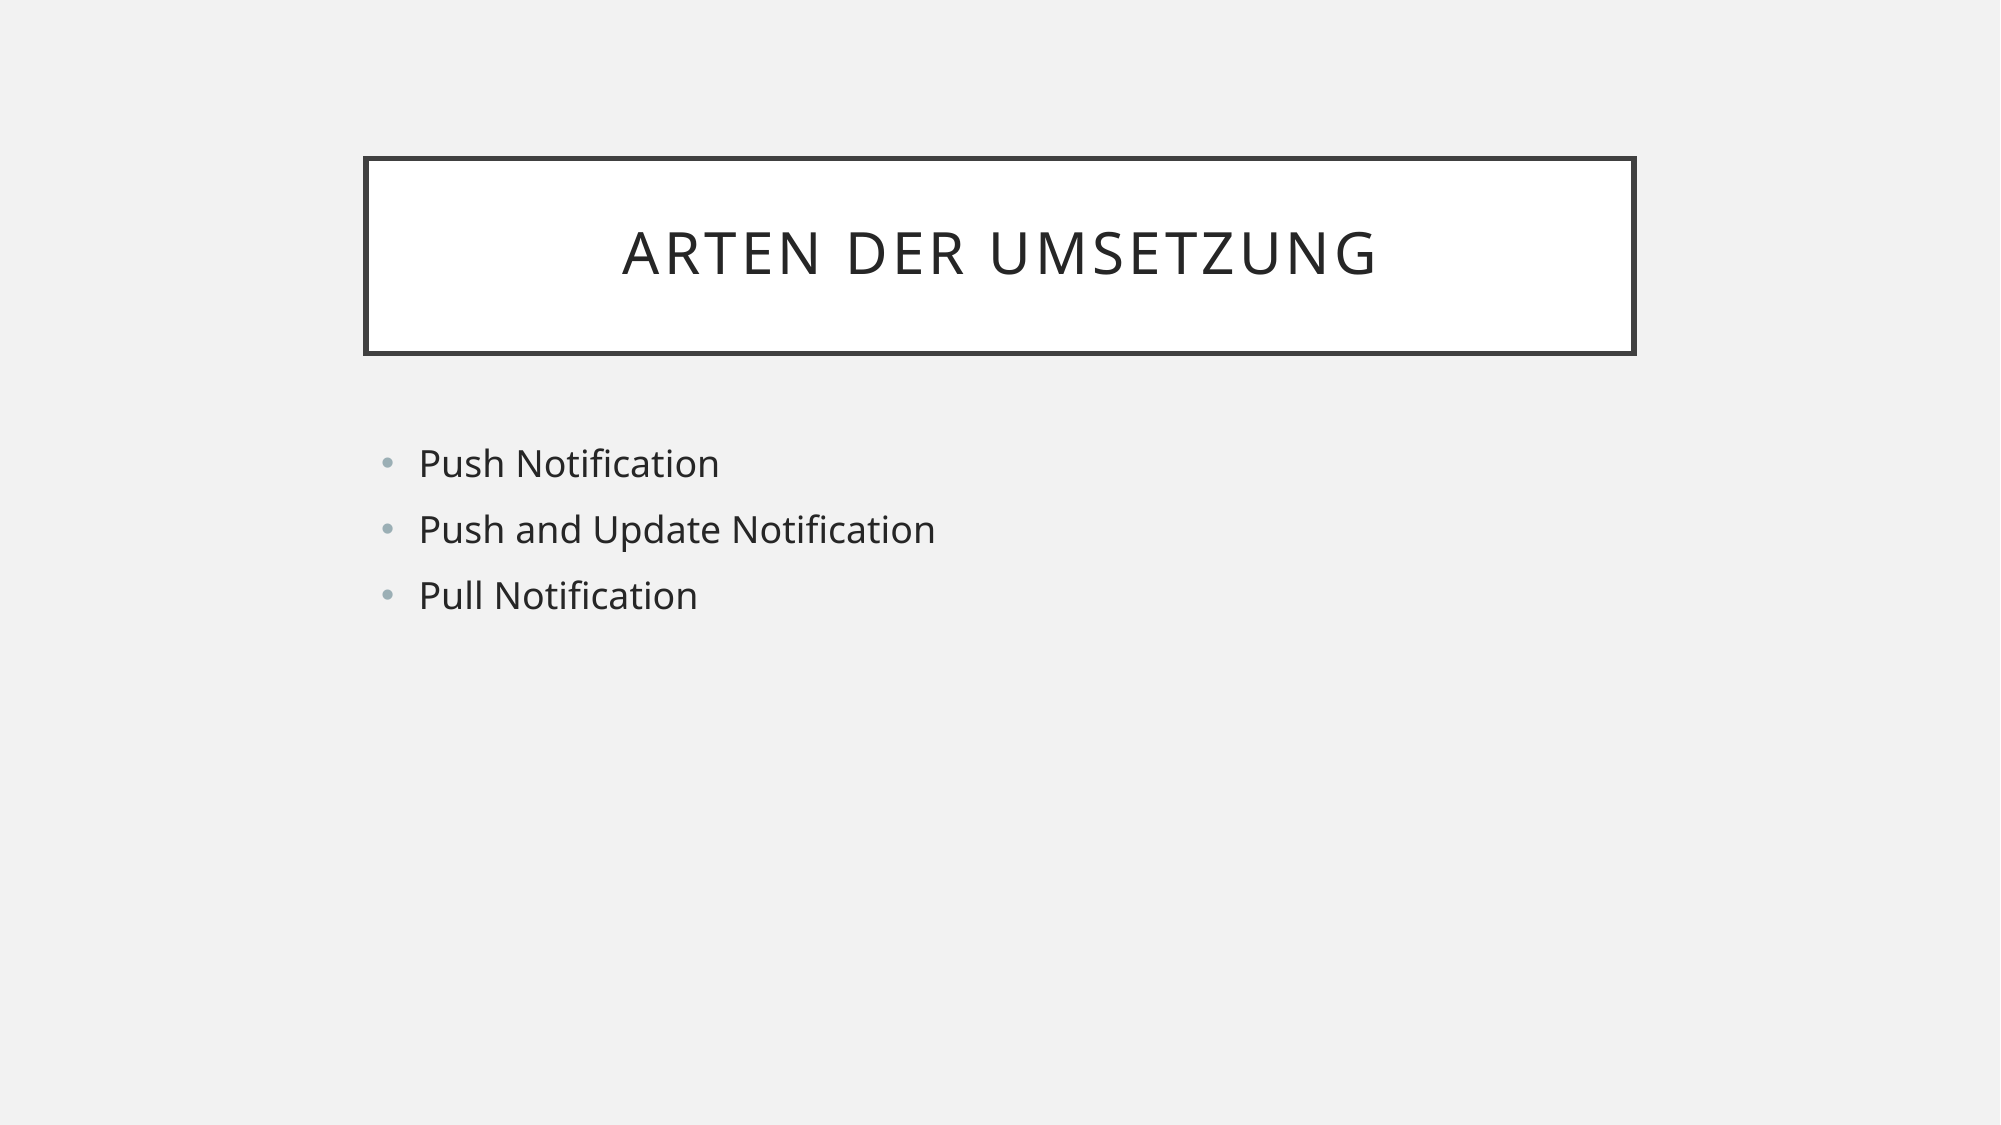

# Arten der umsetzung
Push Notification
Push and Update Notification
Pull Notification